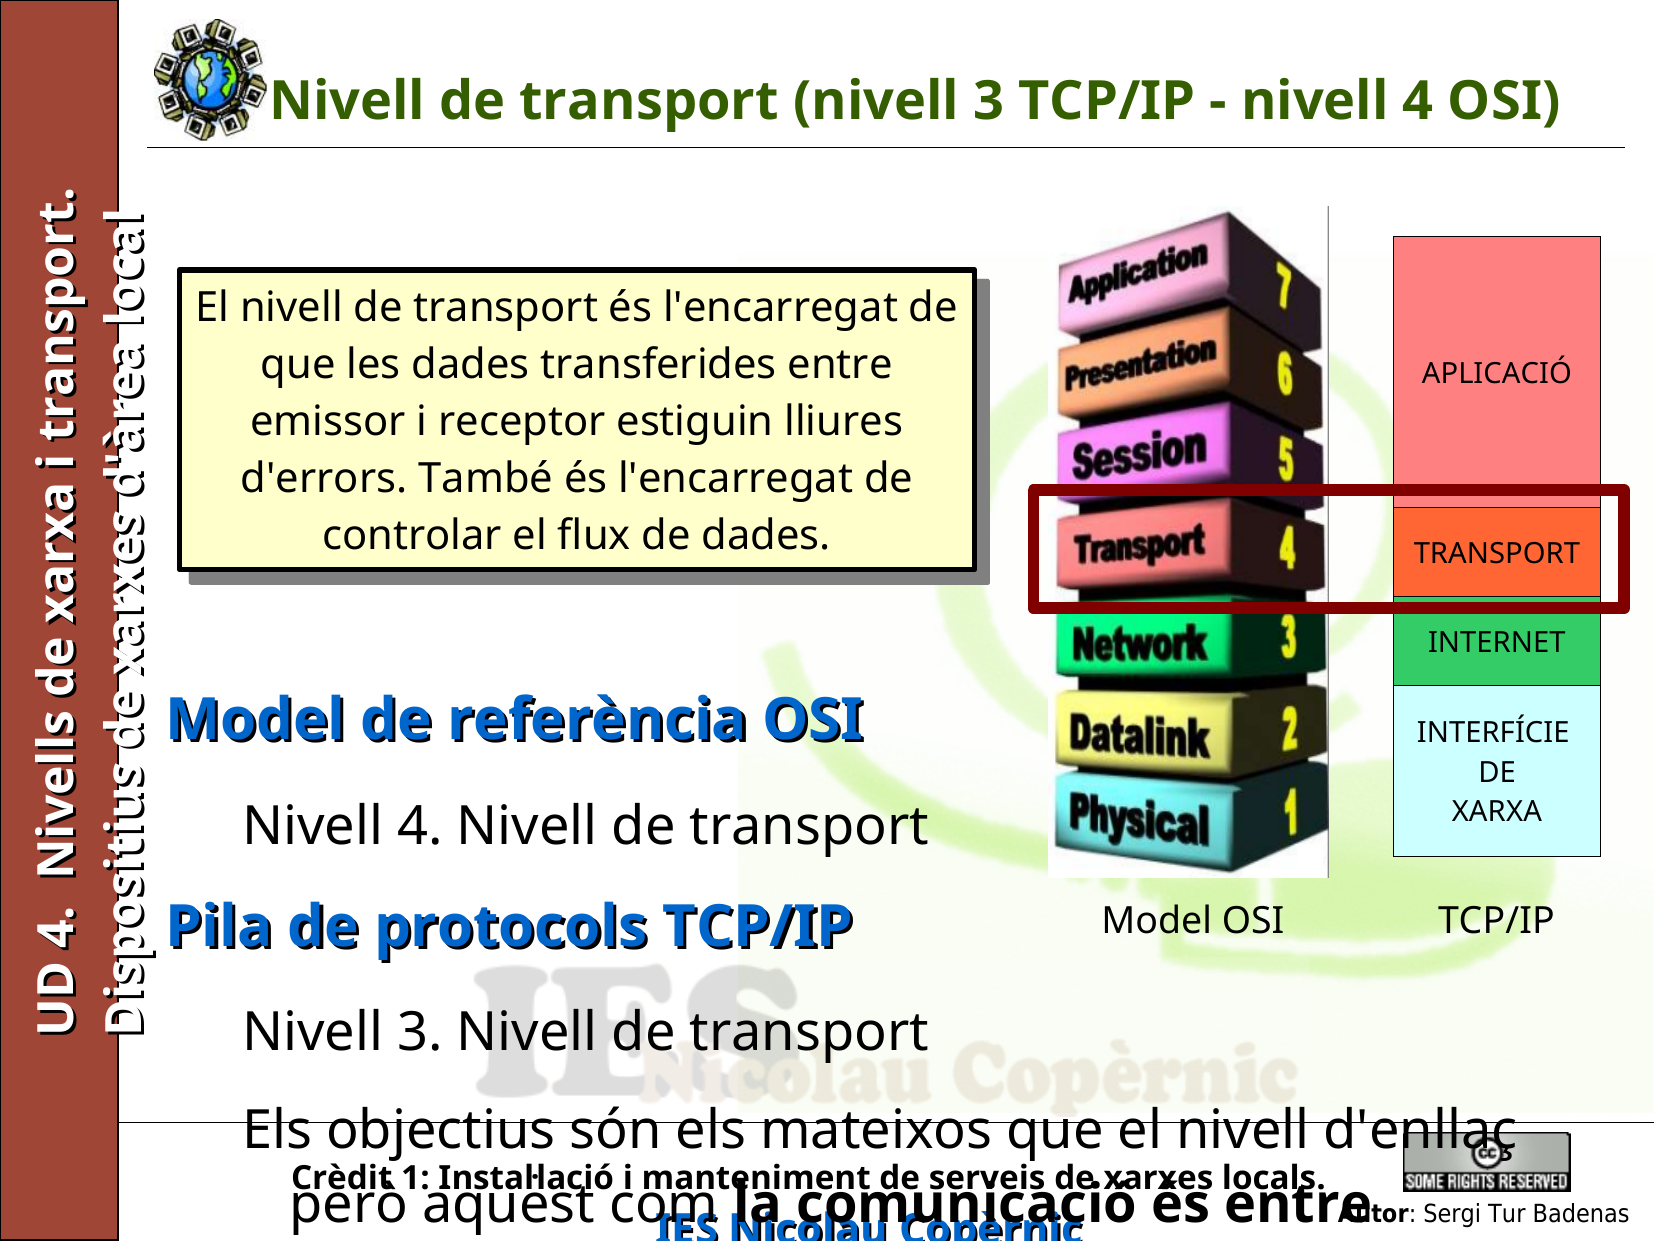

# Nivell de transport (nivell 3 TCP/IP - nivell 4 OSI)
APLICACIÓ
Model de referència OSI
Nivell 4. Nivell de transport
Pila de protocols TCP/IP
Nivell 3. Nivell de transport
Els objectius són els mateixos que el nivell d'enllaç però aquest com la comunicació és entre màquines que no estan directament connectades.
El nivell de transport és l'encarregat de que les dades transferides entre emissor i receptor estiguin lliures d'errors. També és l'encarregat de controlar el flux de dades.
TRANSPORT
INTERNET
INTERFÍCIE
DE
XARXA
Model OSI
TCP/IP